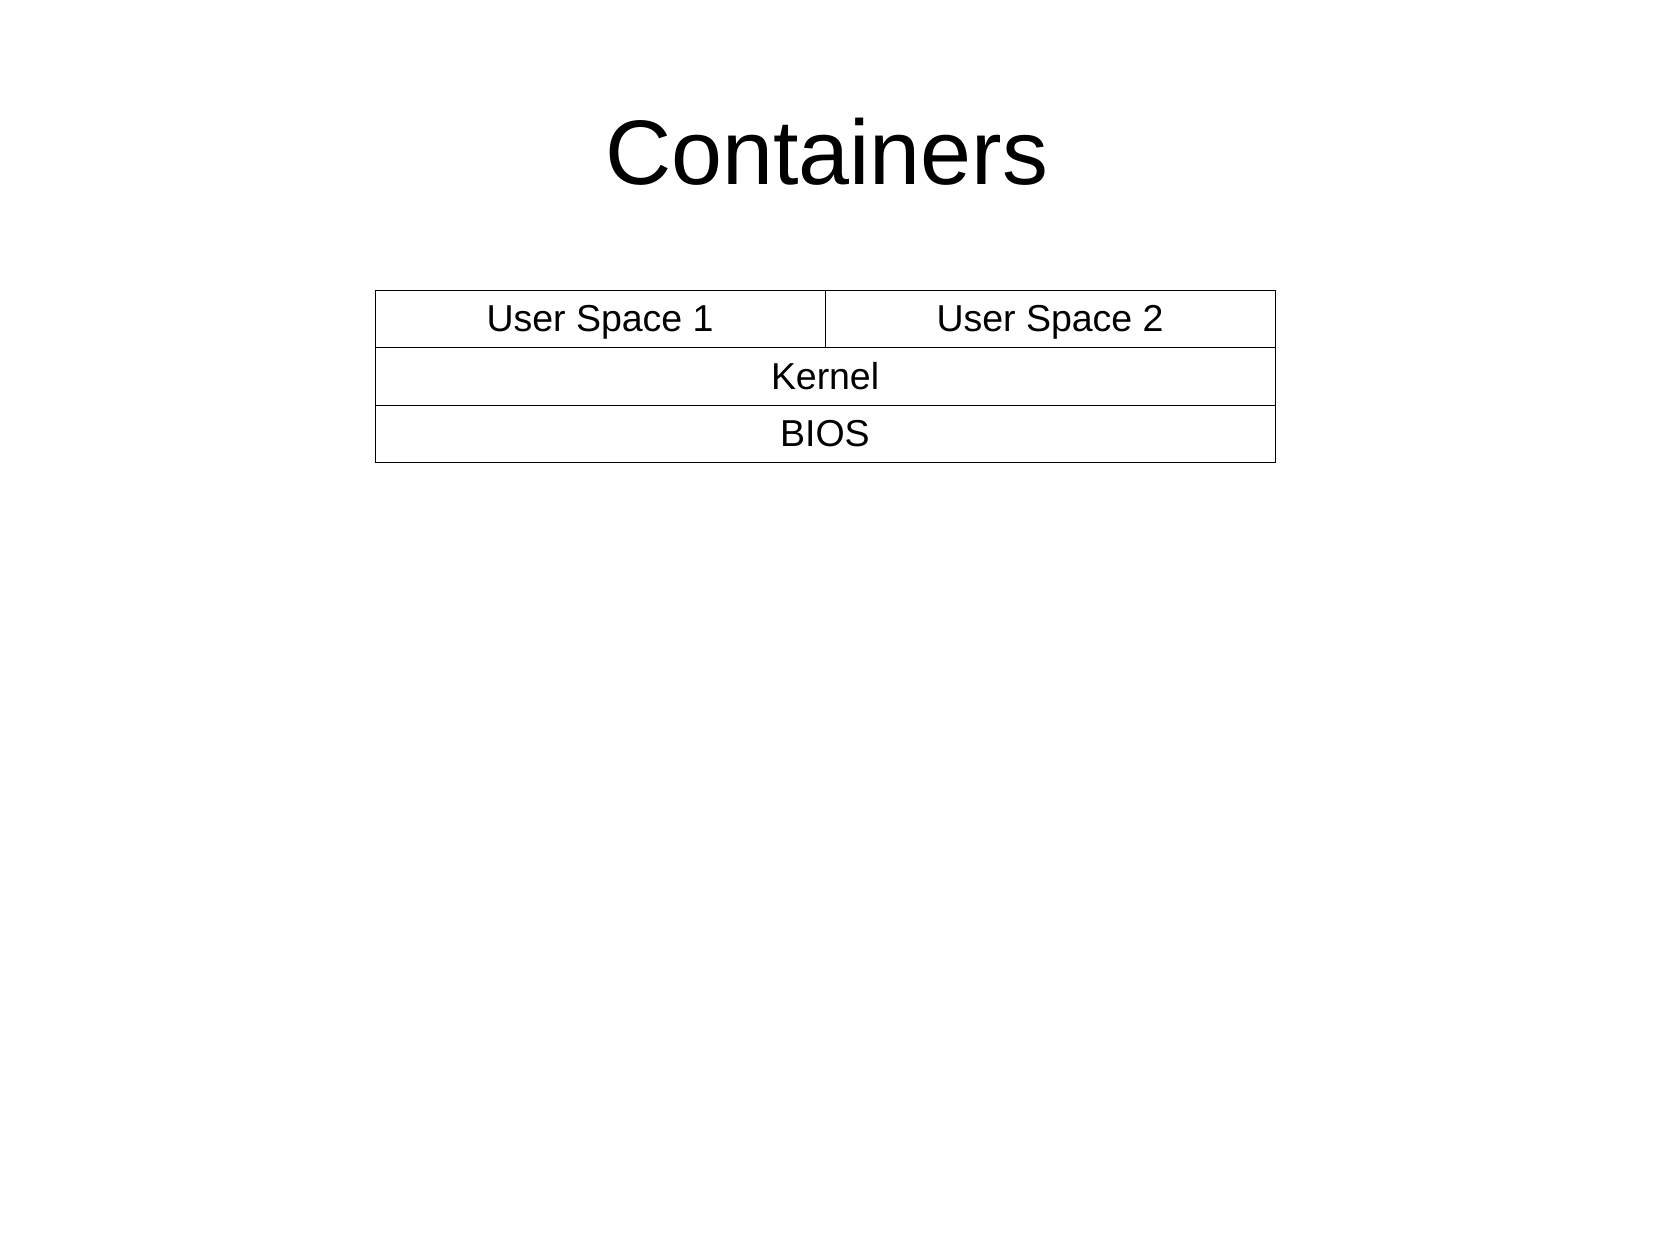

# Containers
| User Space 1 | User Space 2 |
| --- | --- |
| Kernel | |
| BIOS | |